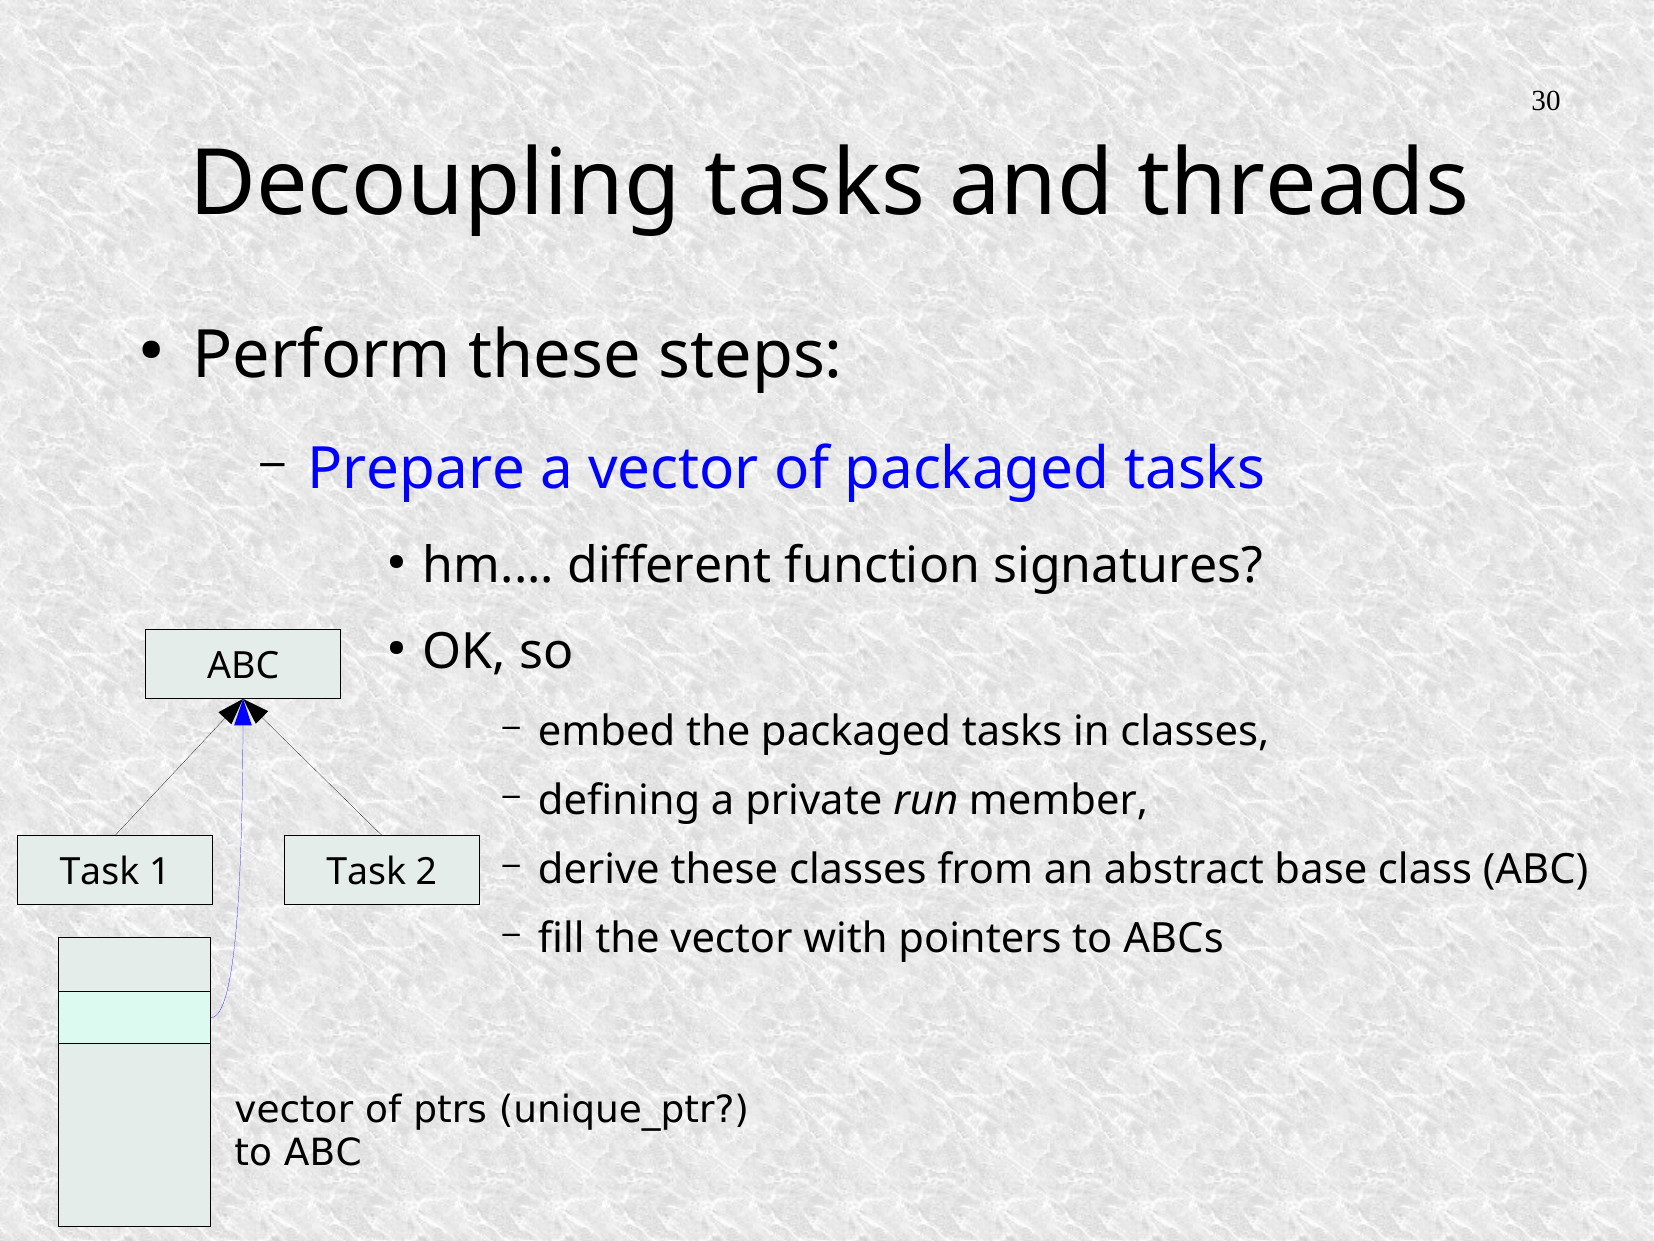

# Decoupling tasks and threads
30
Perform these steps:
Prepare a vector of packaged tasks
hm.... different function signatures?
OK, so
embed the packaged tasks in classes,
defining a private run member,
derive these classes from an abstract base class (ABC)
fill the vector with pointers to ABCs
ABC
Task 1
Task 2
vector of ptrs (unique_ptr?)
to ABC